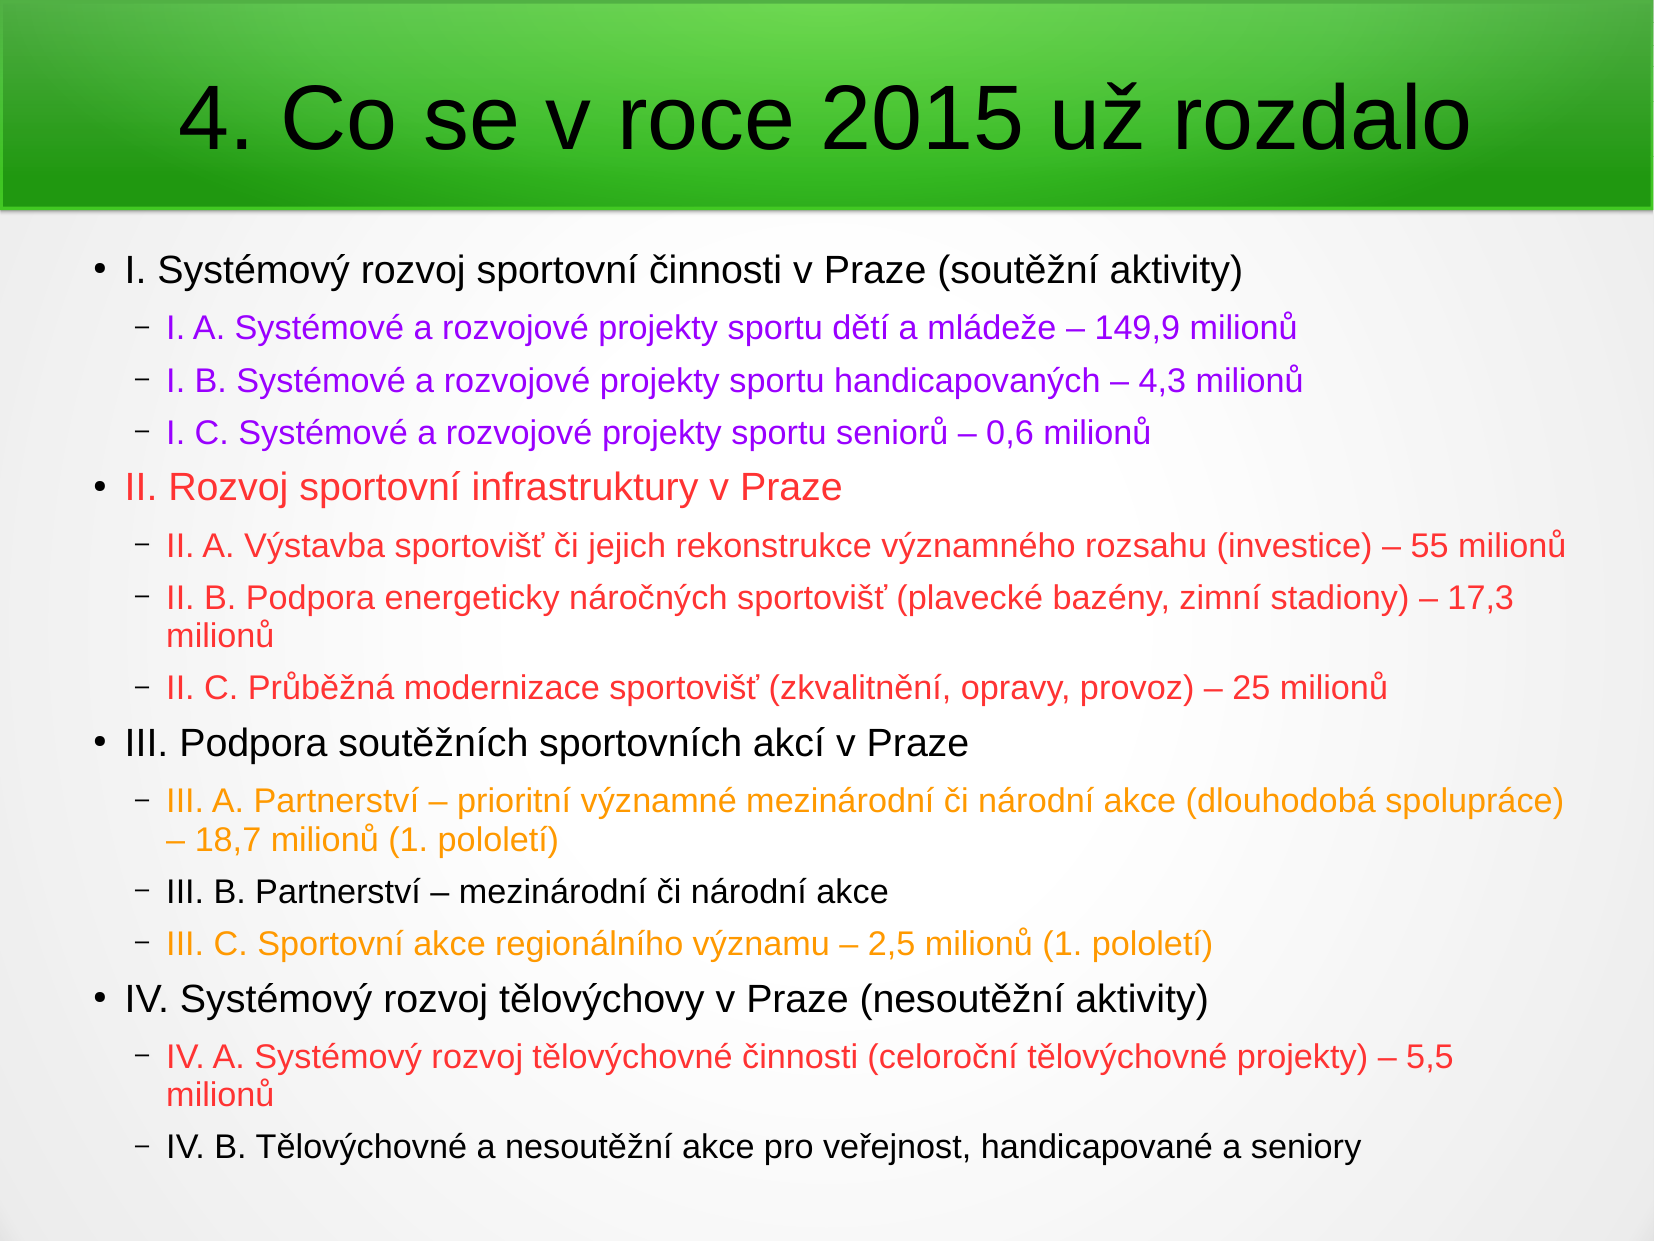

# 4. Co se v roce 2015 už rozdalo
I. Systémový rozvoj sportovní činnosti v Praze (soutěžní aktivity)
I. A. Systémové a rozvojové projekty sportu dětí a mládeže – 149,9 milionů
I. B. Systémové a rozvojové projekty sportu handicapovaných – 4,3 milionů
I. C. Systémové a rozvojové projekty sportu seniorů – 0,6 milionů
II. Rozvoj sportovní infrastruktury v Praze
II. A. Výstavba sportovišť či jejich rekonstrukce významného rozsahu (investice) – 55 milionů
II. B. Podpora energeticky náročných sportovišť (plavecké bazény, zimní stadiony) – 17,3 milionů
II. C. Průběžná modernizace sportovišť (zkvalitnění, opravy, provoz) – 25 milionů
III. Podpora soutěžních sportovních akcí v Praze
III. A. Partnerství – prioritní významné mezinárodní či národní akce (dlouhodobá spolupráce) – 18,7 milionů (1. pololetí)
III. B. Partnerství – mezinárodní či národní akce
III. C. Sportovní akce regionálního významu – 2,5 milionů (1. pololetí)
IV. Systémový rozvoj tělovýchovy v Praze (nesoutěžní aktivity)
IV. A. Systémový rozvoj tělovýchovné činnosti (celoroční tělovýchovné projekty) – 5,5 milionů
IV. B. Tělovýchovné a nesoutěžní akce pro veřejnost, handicapované a seniory